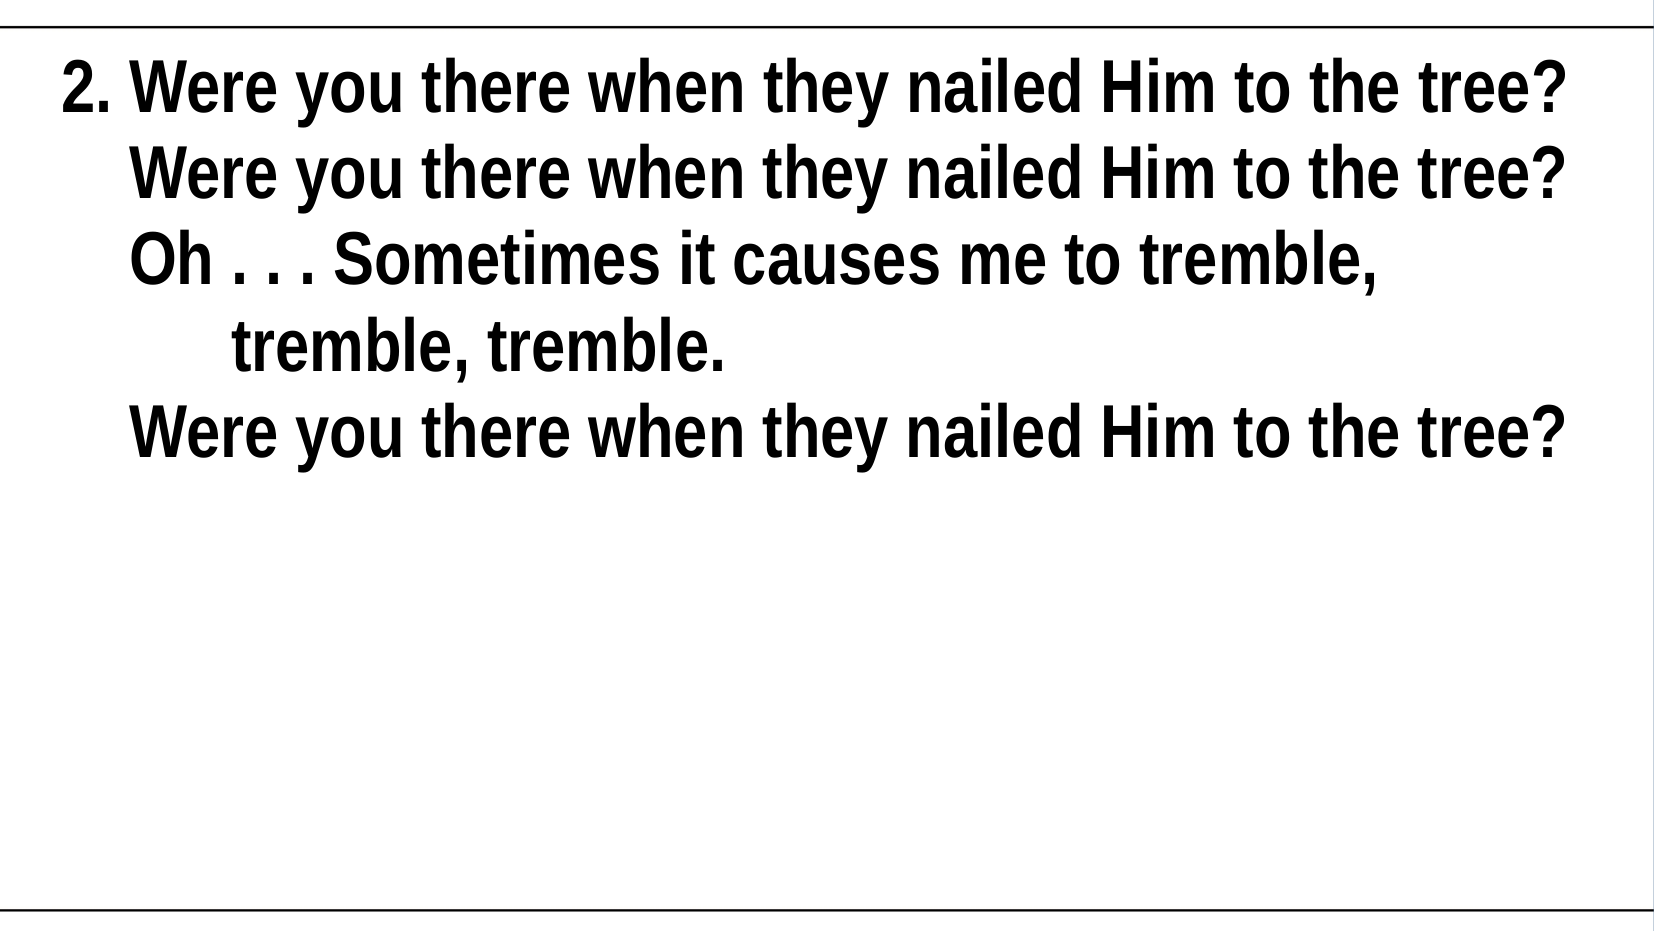

2. Were you there when they nailed Him to the tree?
 Were you there when they nailed Him to the tree?
 Oh . . . Sometimes it causes me to tremble,
 tremble, tremble.
 Were you there when they nailed Him to the tree?